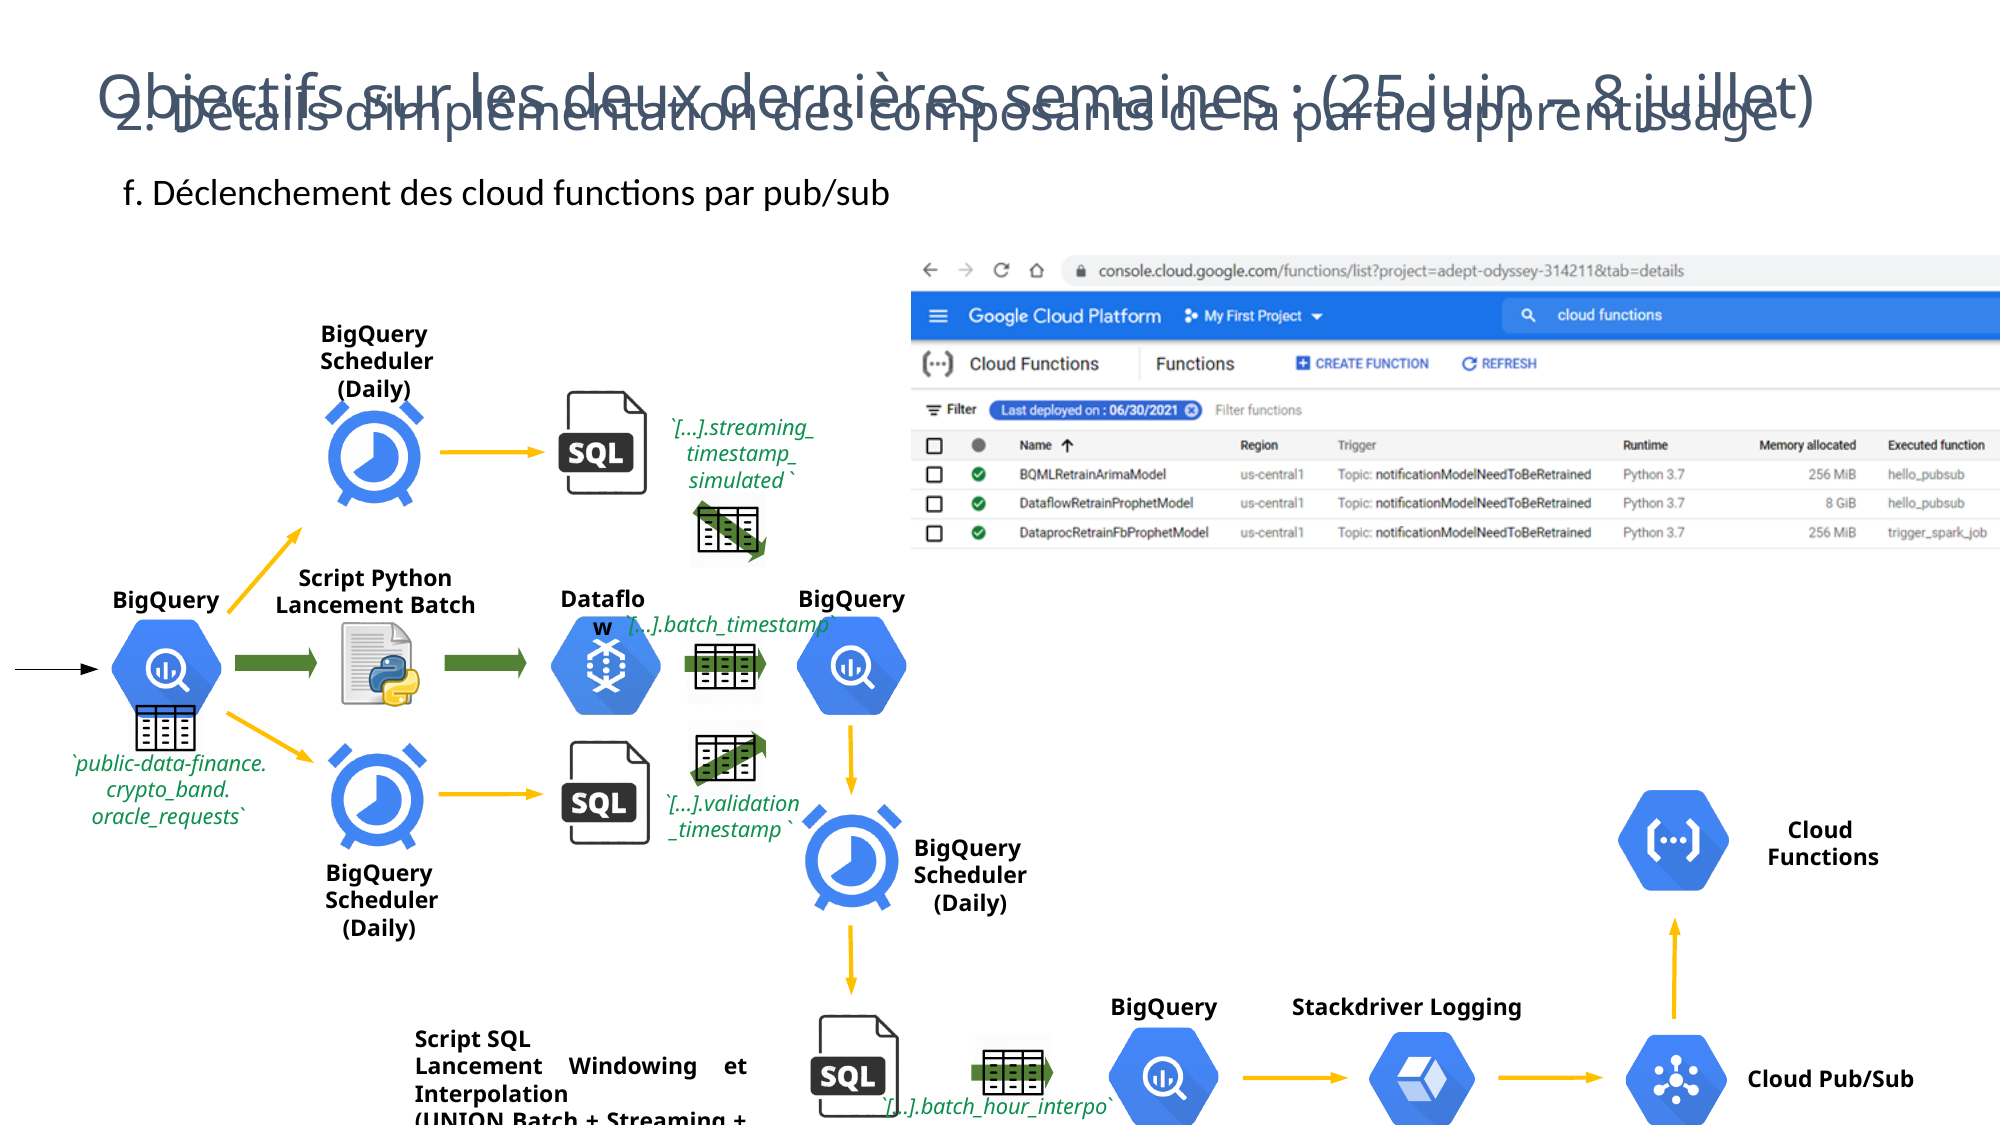

# Objectifs sur les deux dernières semaines : (25 juin – 8 juillet)
2. Détails d’implémentation des composants de la partie apprentissage
f. Déclenchement des cloud functions par pub/sub
BigQuery
Scheduler
(Daily)
`[…].streaming_
timestamp_
simulated `
Script Python
Lancement Batch
BigQuery
Dataflow
BigQuery
`[…].batch_timestamp`
`public-data-finance.
crypto_band.
oracle_requests`
`[…].validation
_timestamp `
Cloud
Functions
BigQuery
Scheduler (Daily)
BigQuery
Scheduler
(Daily)
BigQuery
Stackdriver Logging
Script SQL
Lancement Windowing et Interpolation
(UNION Batch + Streaming + Validation)
Cloud Pub/Sub
`[…].batch_hour_interpo`